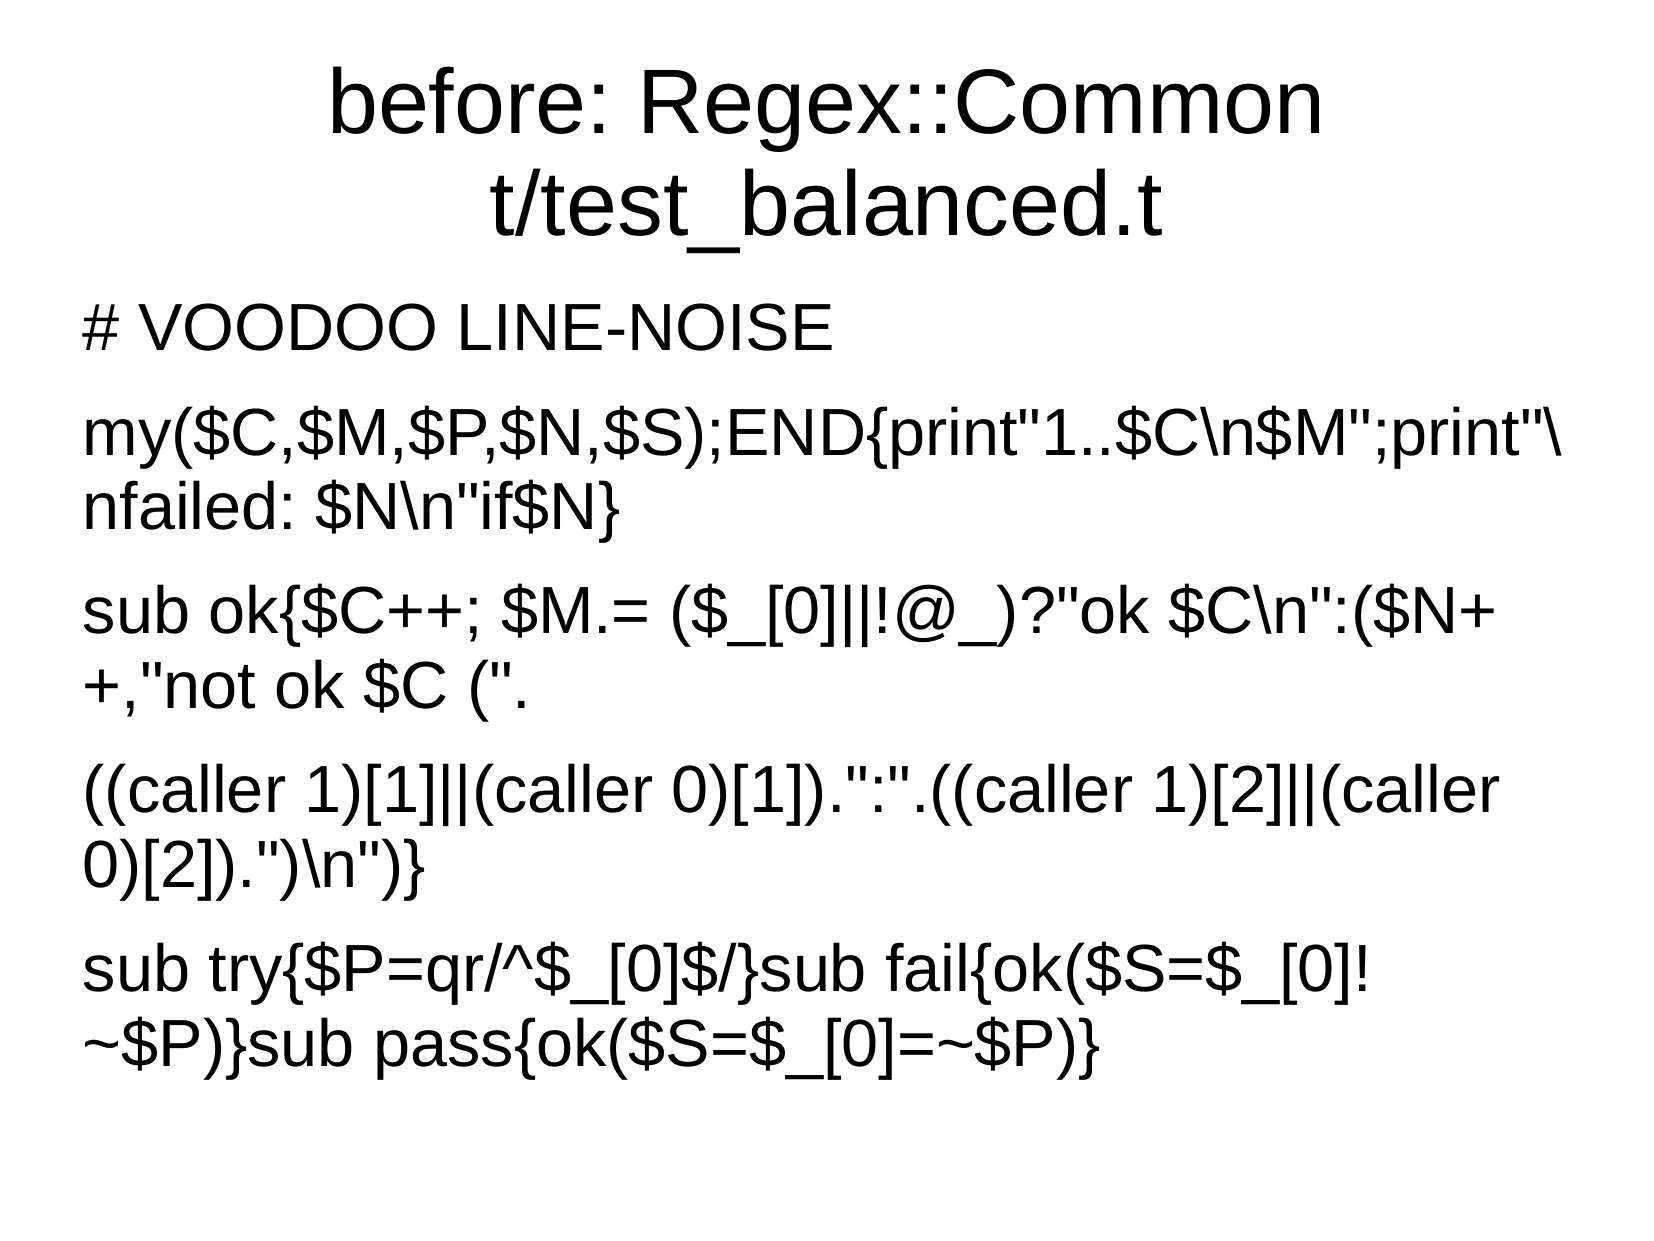

# before: Regex::Common t/test_balanced.t
# VOODOO LINE-NOISE
my($C,$M,$P,$N,$S);END{print"1..$C\n$M";print"\nfailed: $N\n"if$N}
sub ok{$C++; $M.= ($_[0]||!@_)?"ok $C\n":($N++,"not ok $C (".
((caller 1)[1]||(caller 0)[1]).":".((caller 1)[2]||(caller 0)[2]).")\n")}
sub try{$P=qr/^$_[0]$/}sub fail{ok($S=$_[0]!~$P)}sub pass{ok($S=$_[0]=~$P)}